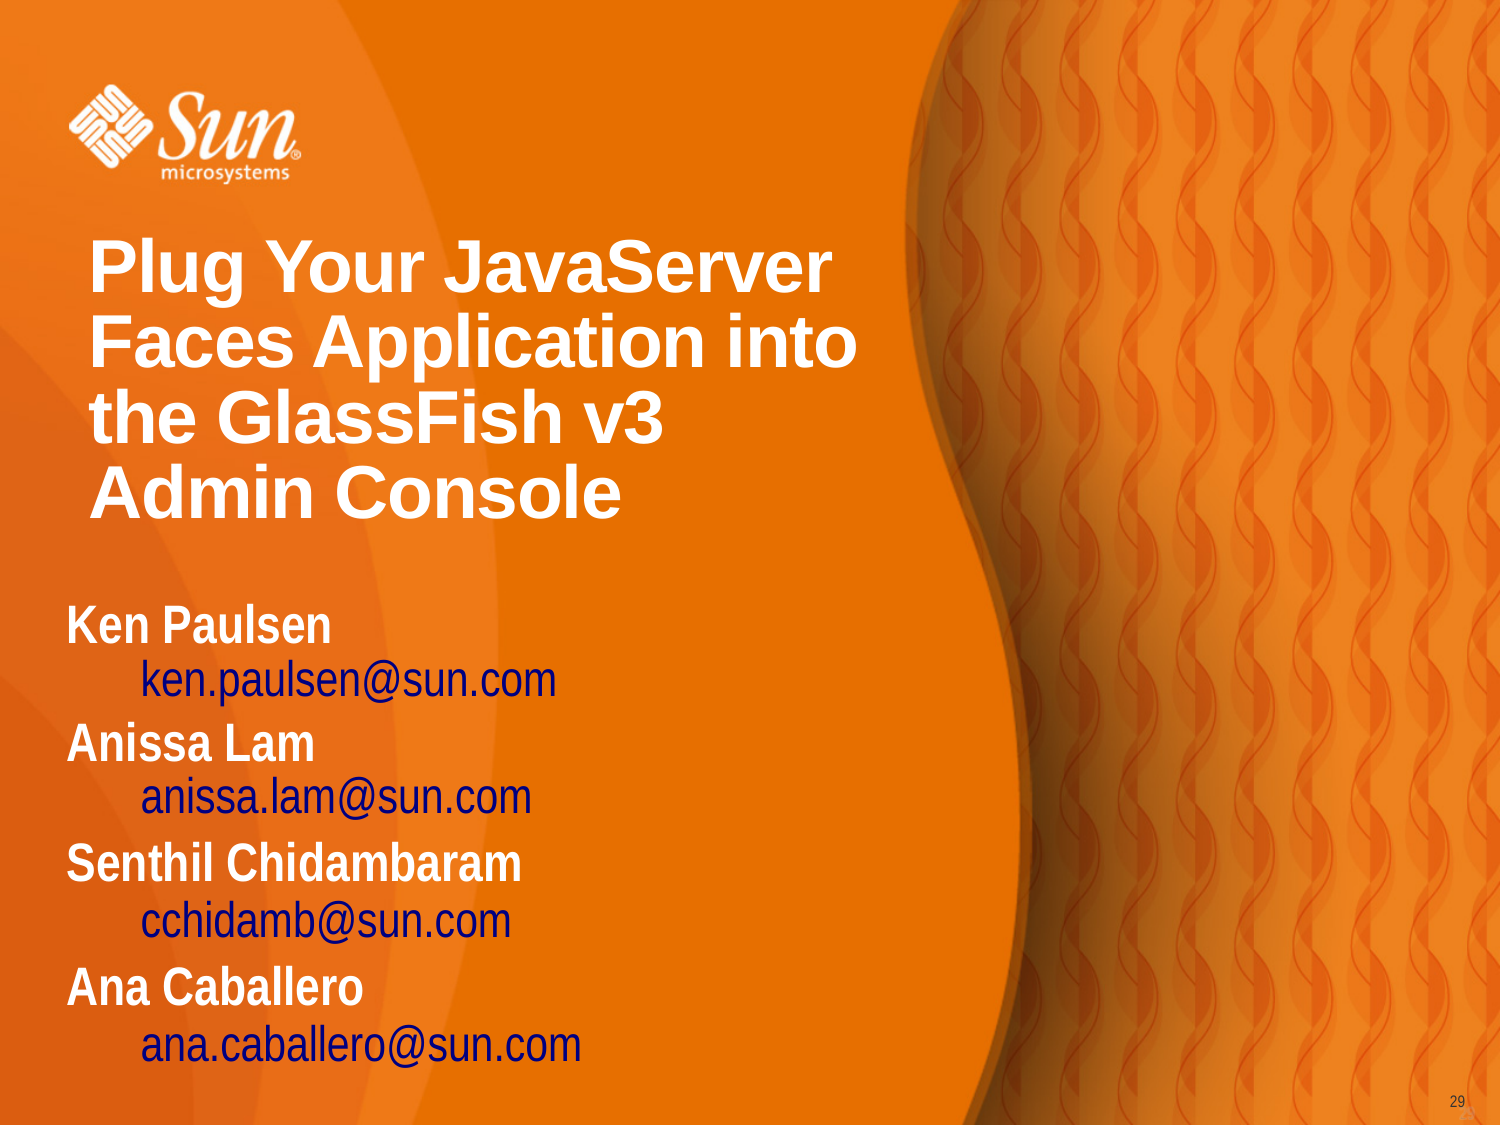

Plug Your JavaServer Faces Application into the GlassFish v3 Admin Console
# Ken Paulsen ken.paulsen@sun.com
Anissa Lam
	anissa.lam@sun.com
Senthil Chidambaram
	cchidamb@sun.com
Ana Caballero
	ana.caballero@sun.com